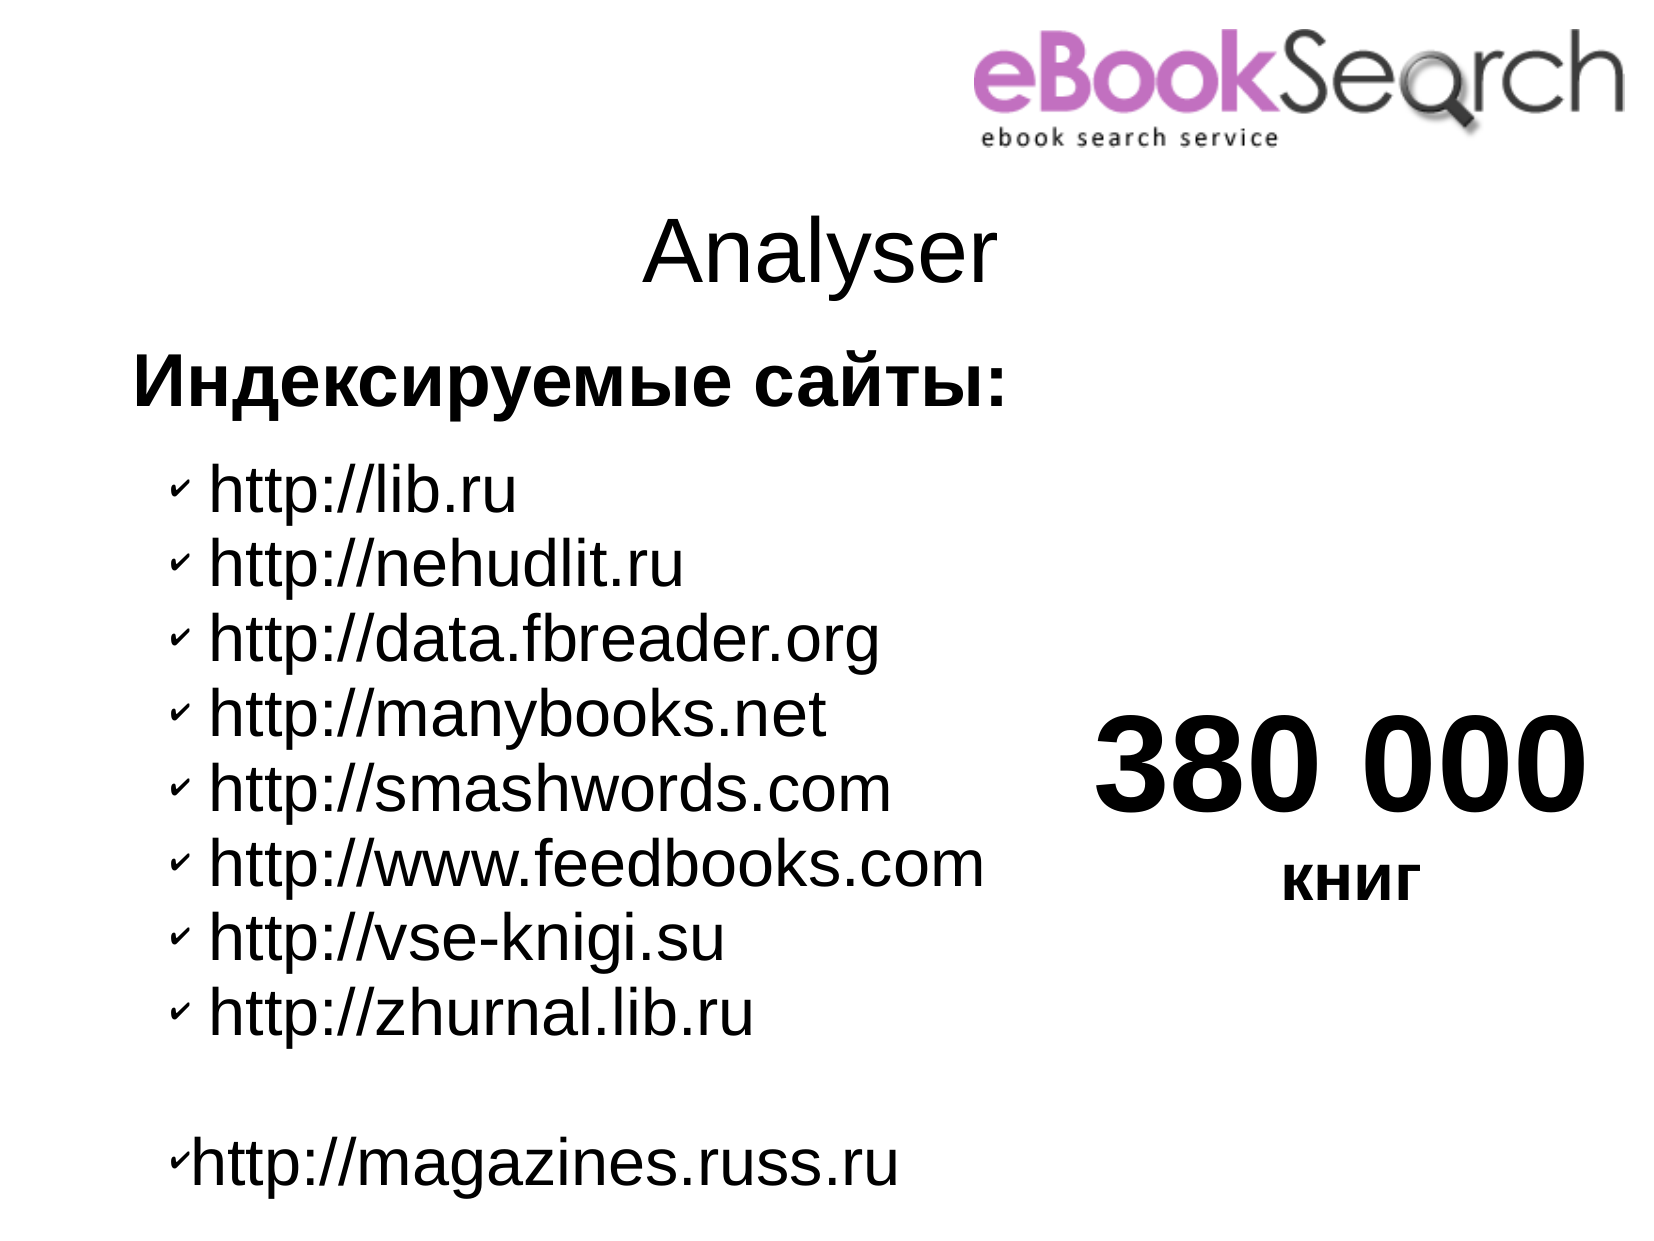

# Analyser
Индексируемые сайты:
 http://lib.ru
 http://nehudlit.ru
 http://data.fbreader.org
 http://manybooks.net
 http://smashwords.com
 http://www.feedbooks.com
 http://vse-knigi.su
 http://zhurnal.lib.ru
http://magazines.russ.ru
380 000
книг